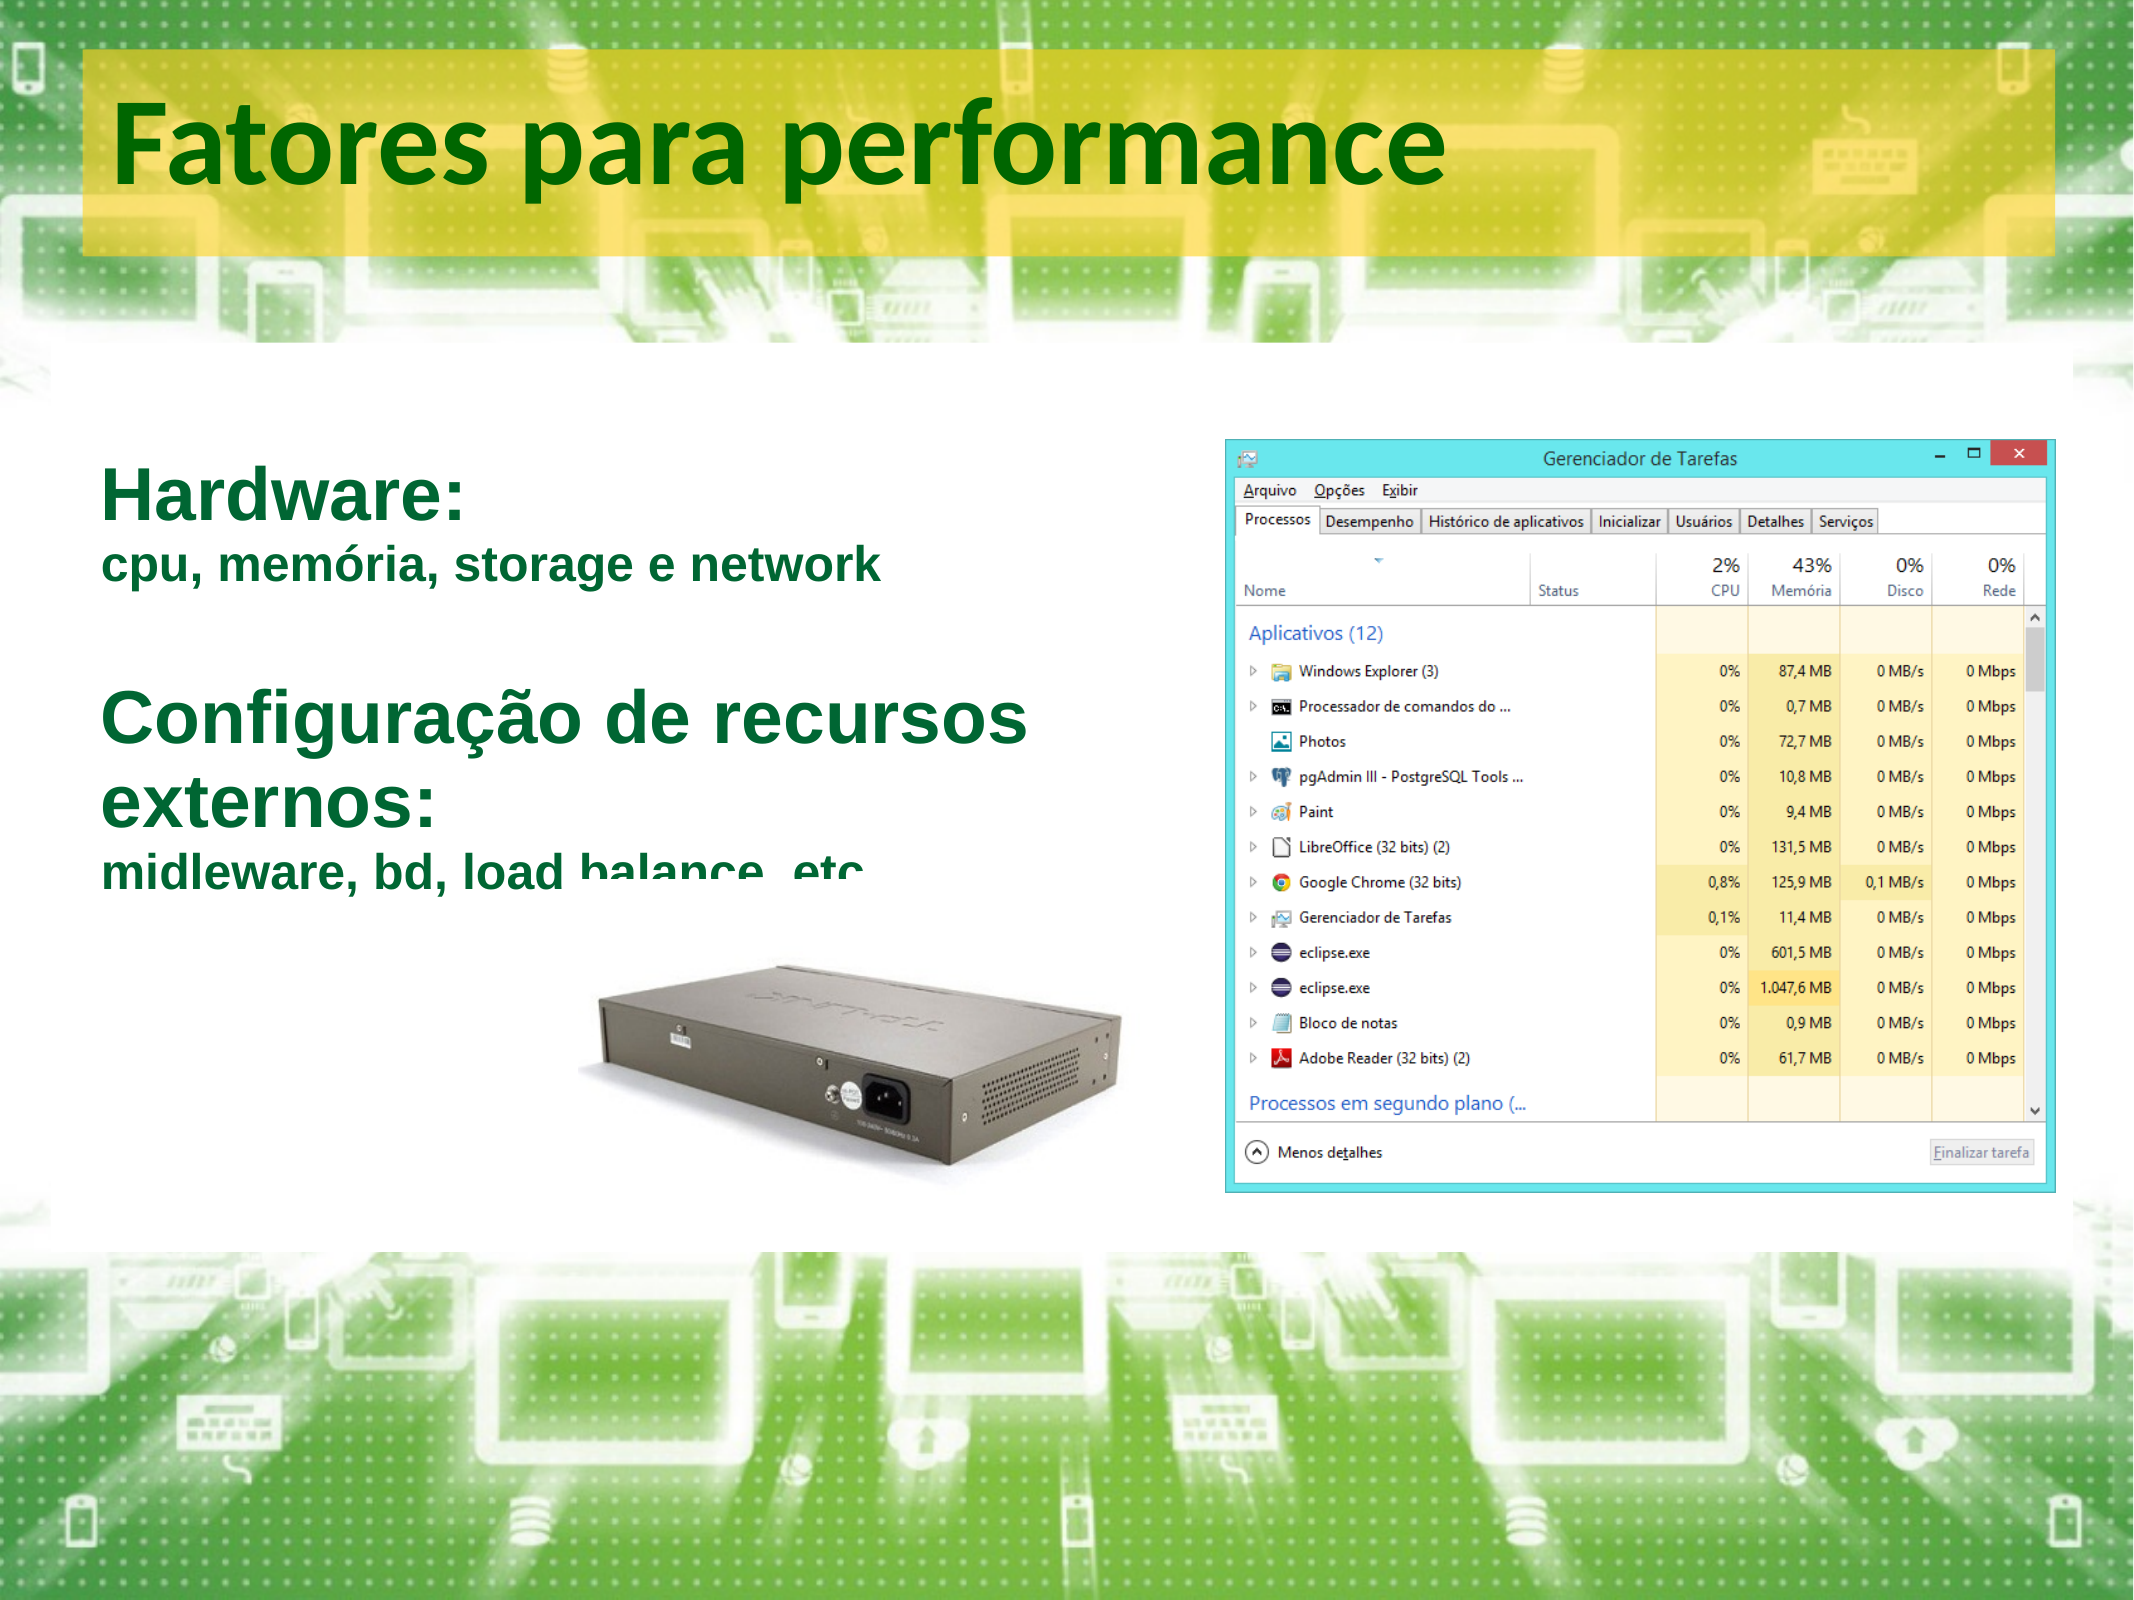

# Fatores para performance
Hardware:
cpu, memória, storage e network
Configuração de recursos
externos:
midleware, bd, load balance, etc